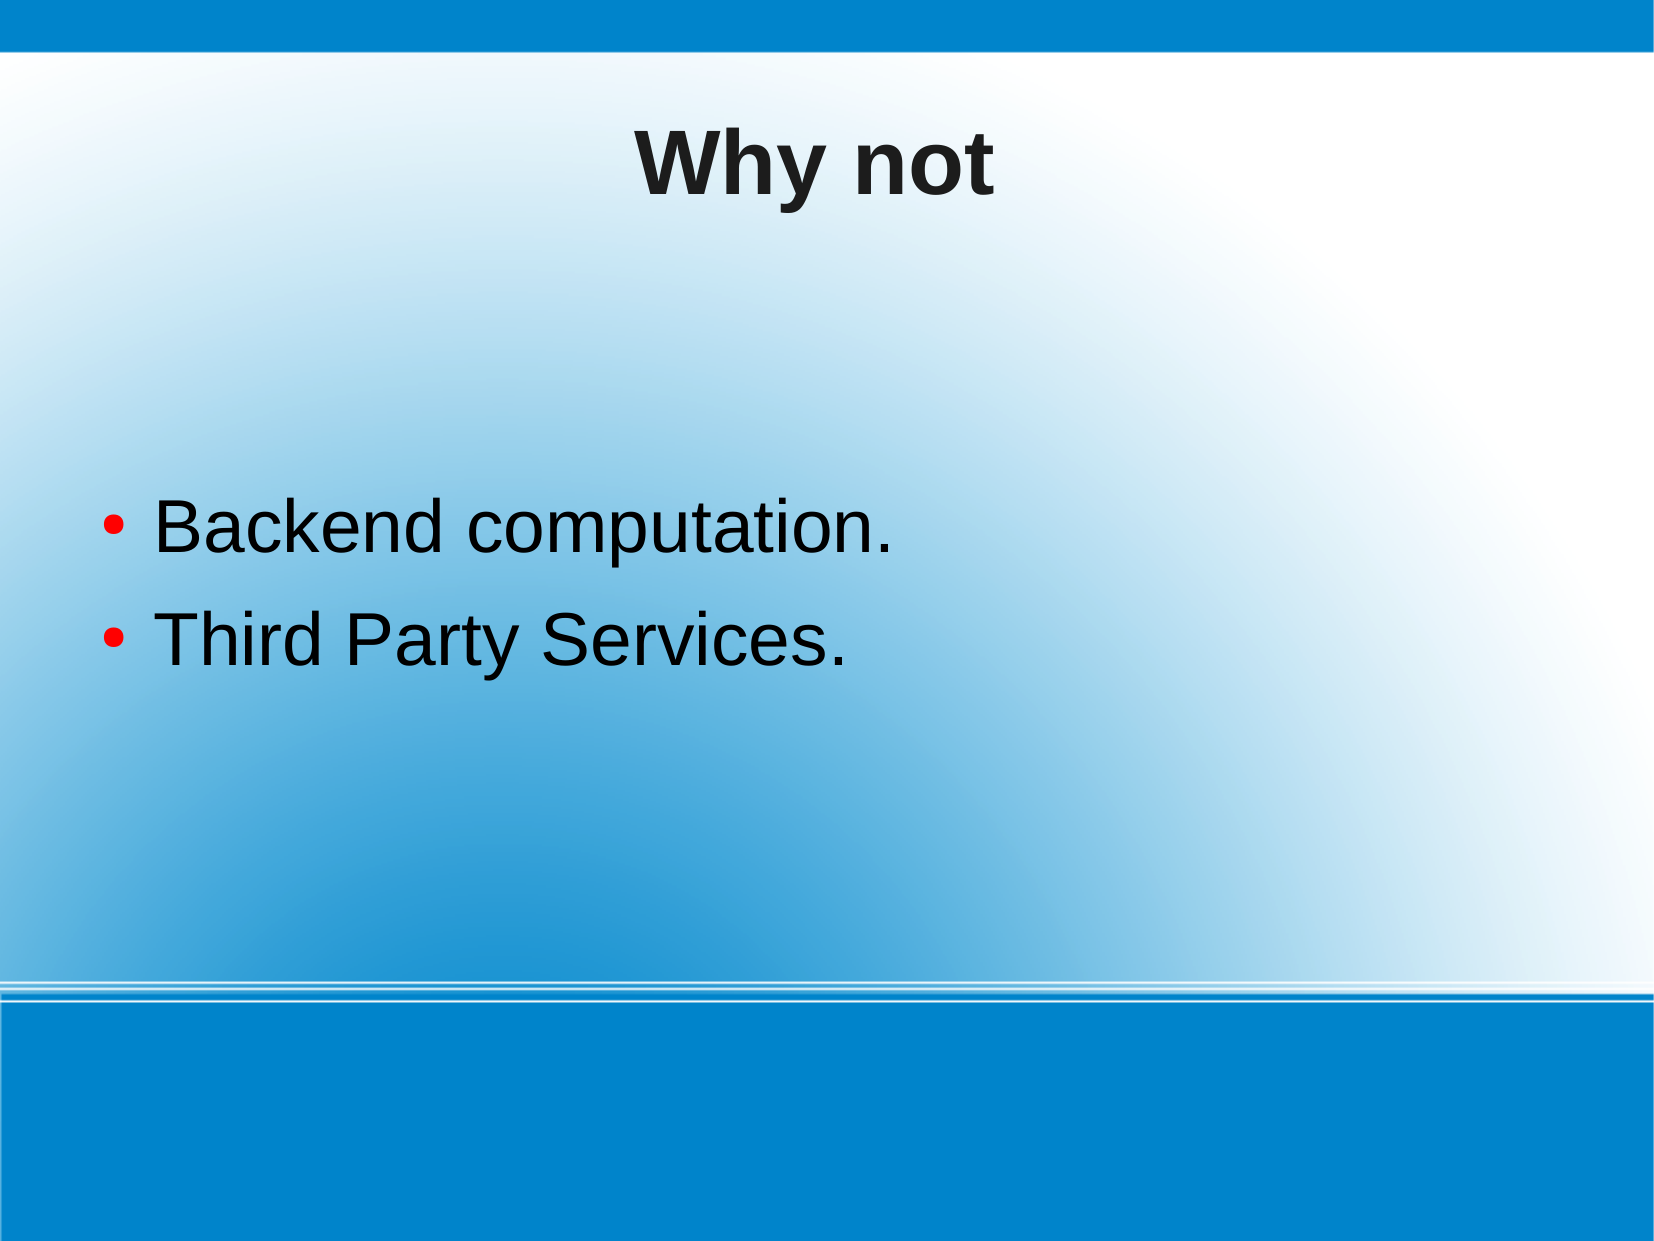

# Why not
Backend computation.
Third Party Services.